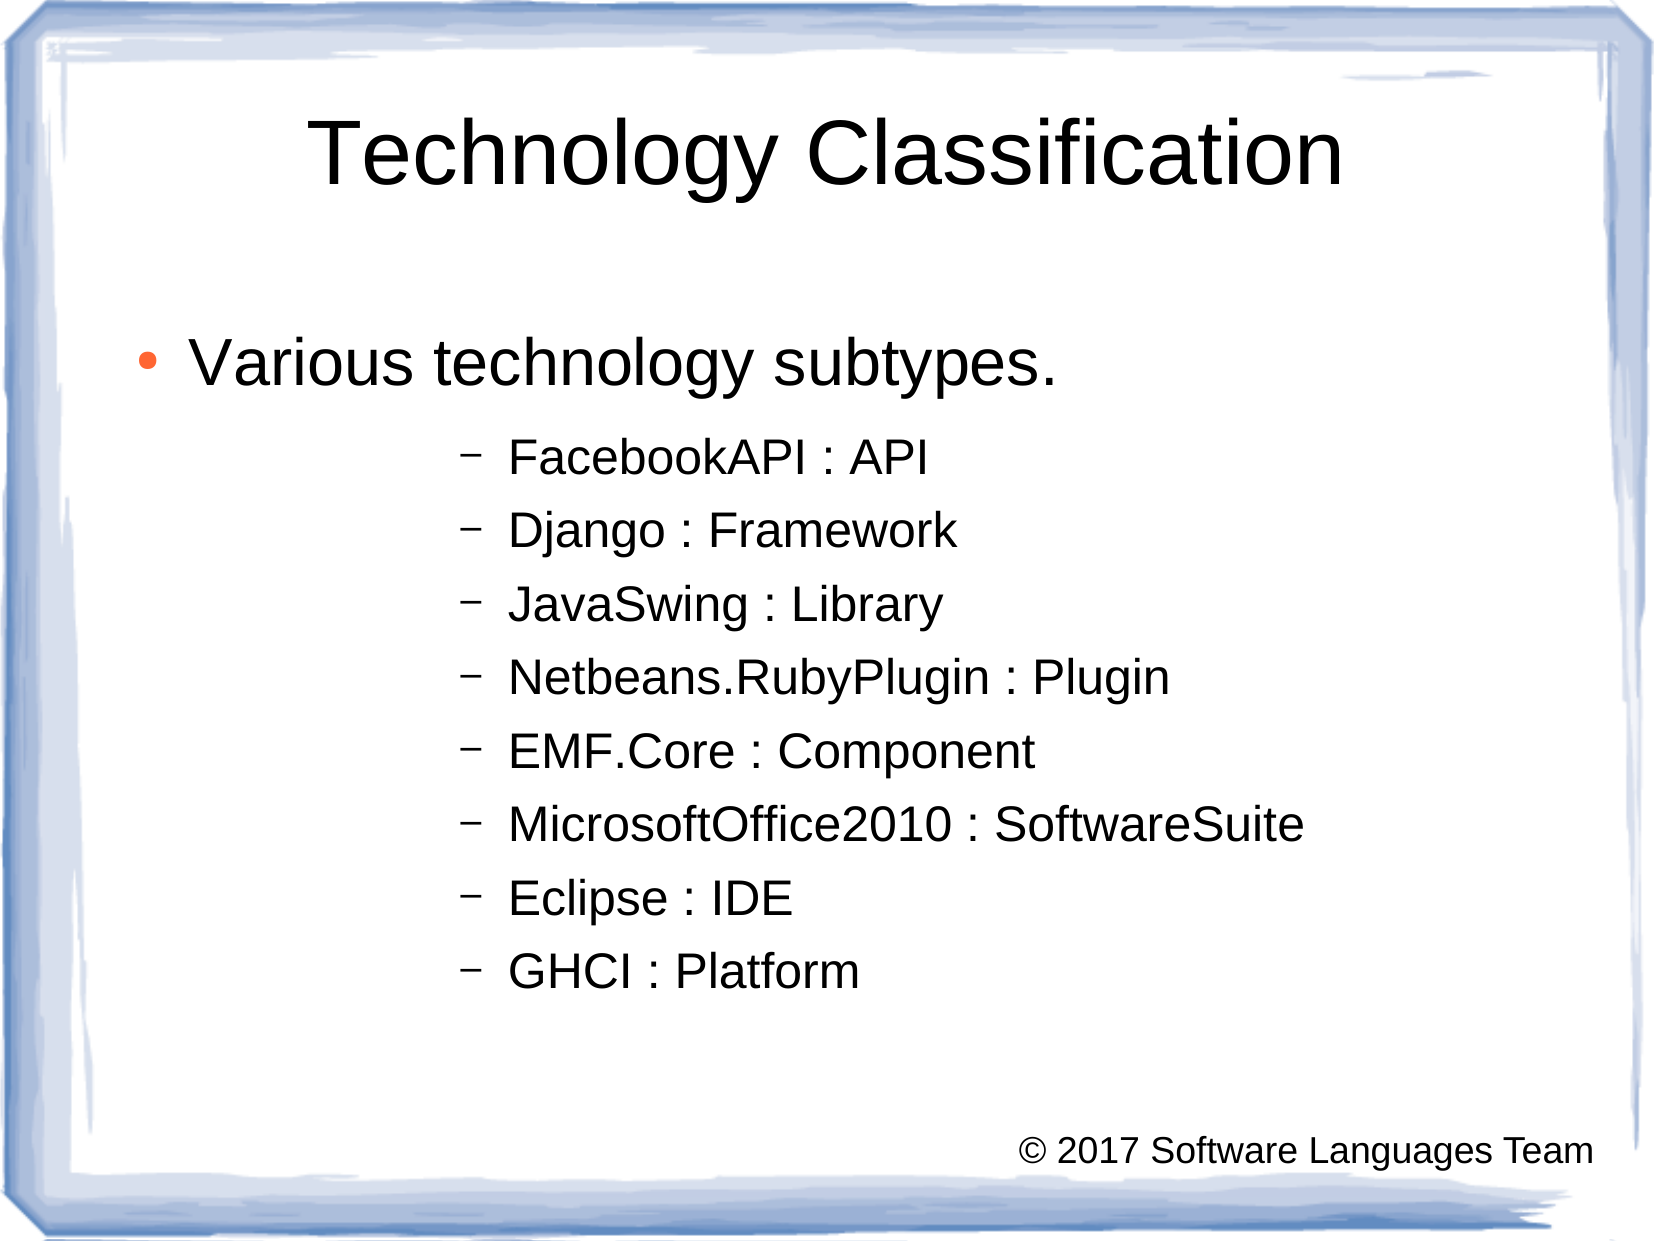

# Technology Classification
Various technology subtypes.
FacebookAPI : API
Django : Framework
JavaSwing : Library
Netbeans.RubyPlugin : Plugin
EMF.Core : Component
MicrosoftOffice2010 : SoftwareSuite
Eclipse : IDE
GHCI : Platform
© 2017 Software Languages Team